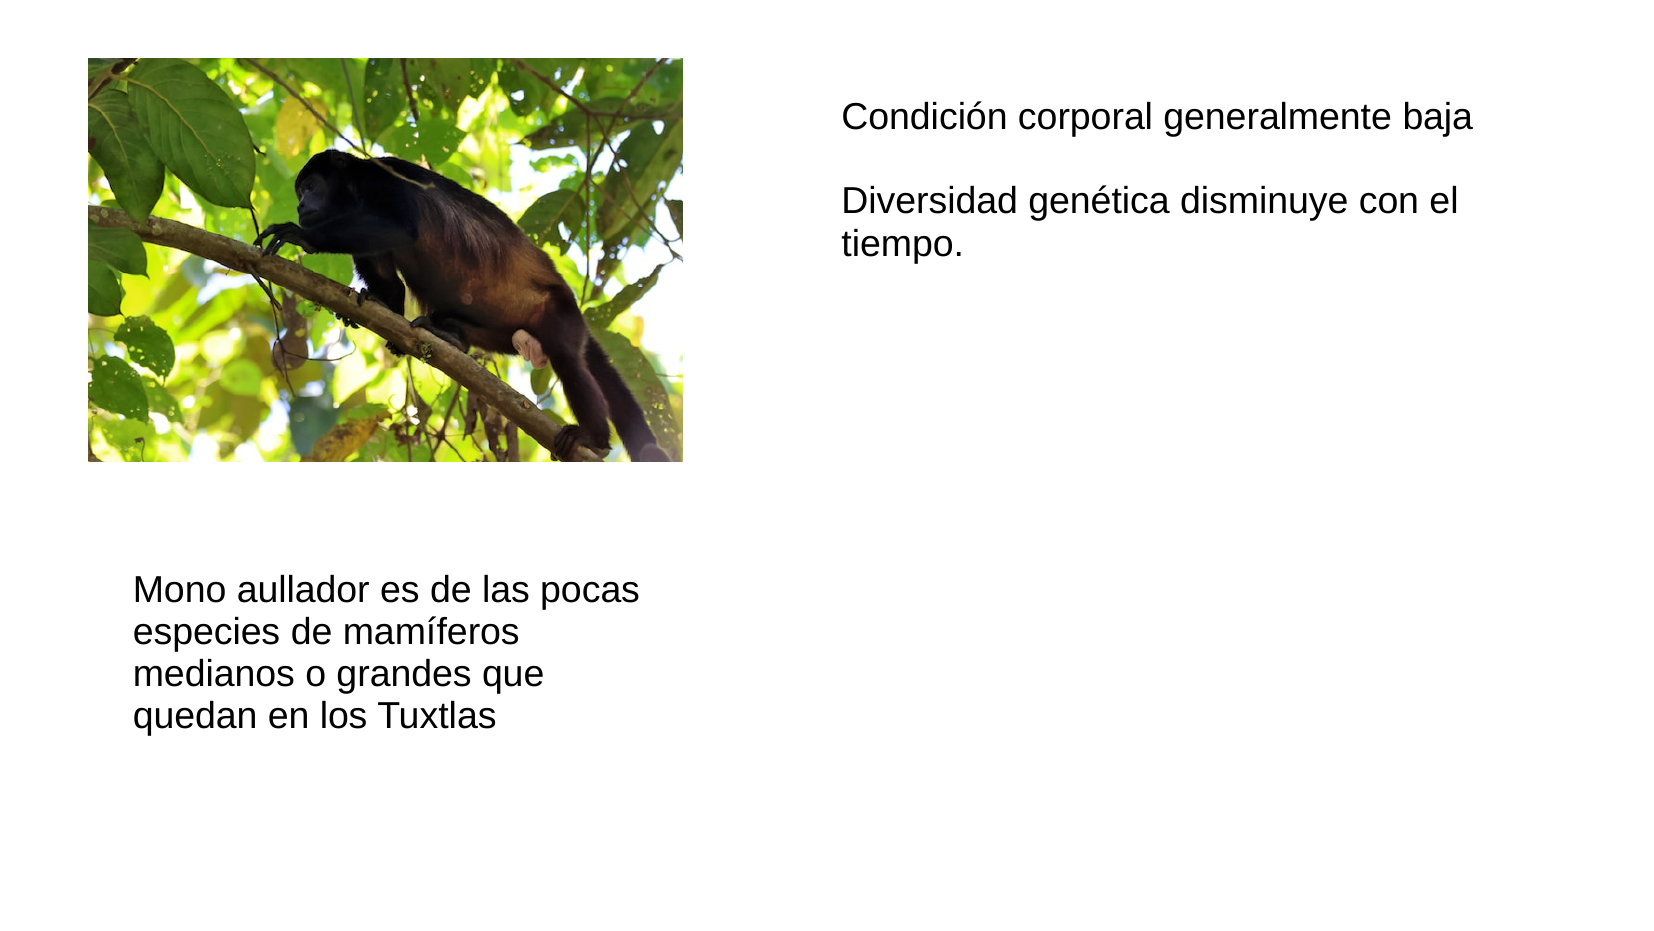

Condición corporal generalmente baja
Diversidad genética disminuye con el tiempo.
Mono aullador es de las pocas especies de mamíferos medianos o grandes que quedan en los Tuxtlas